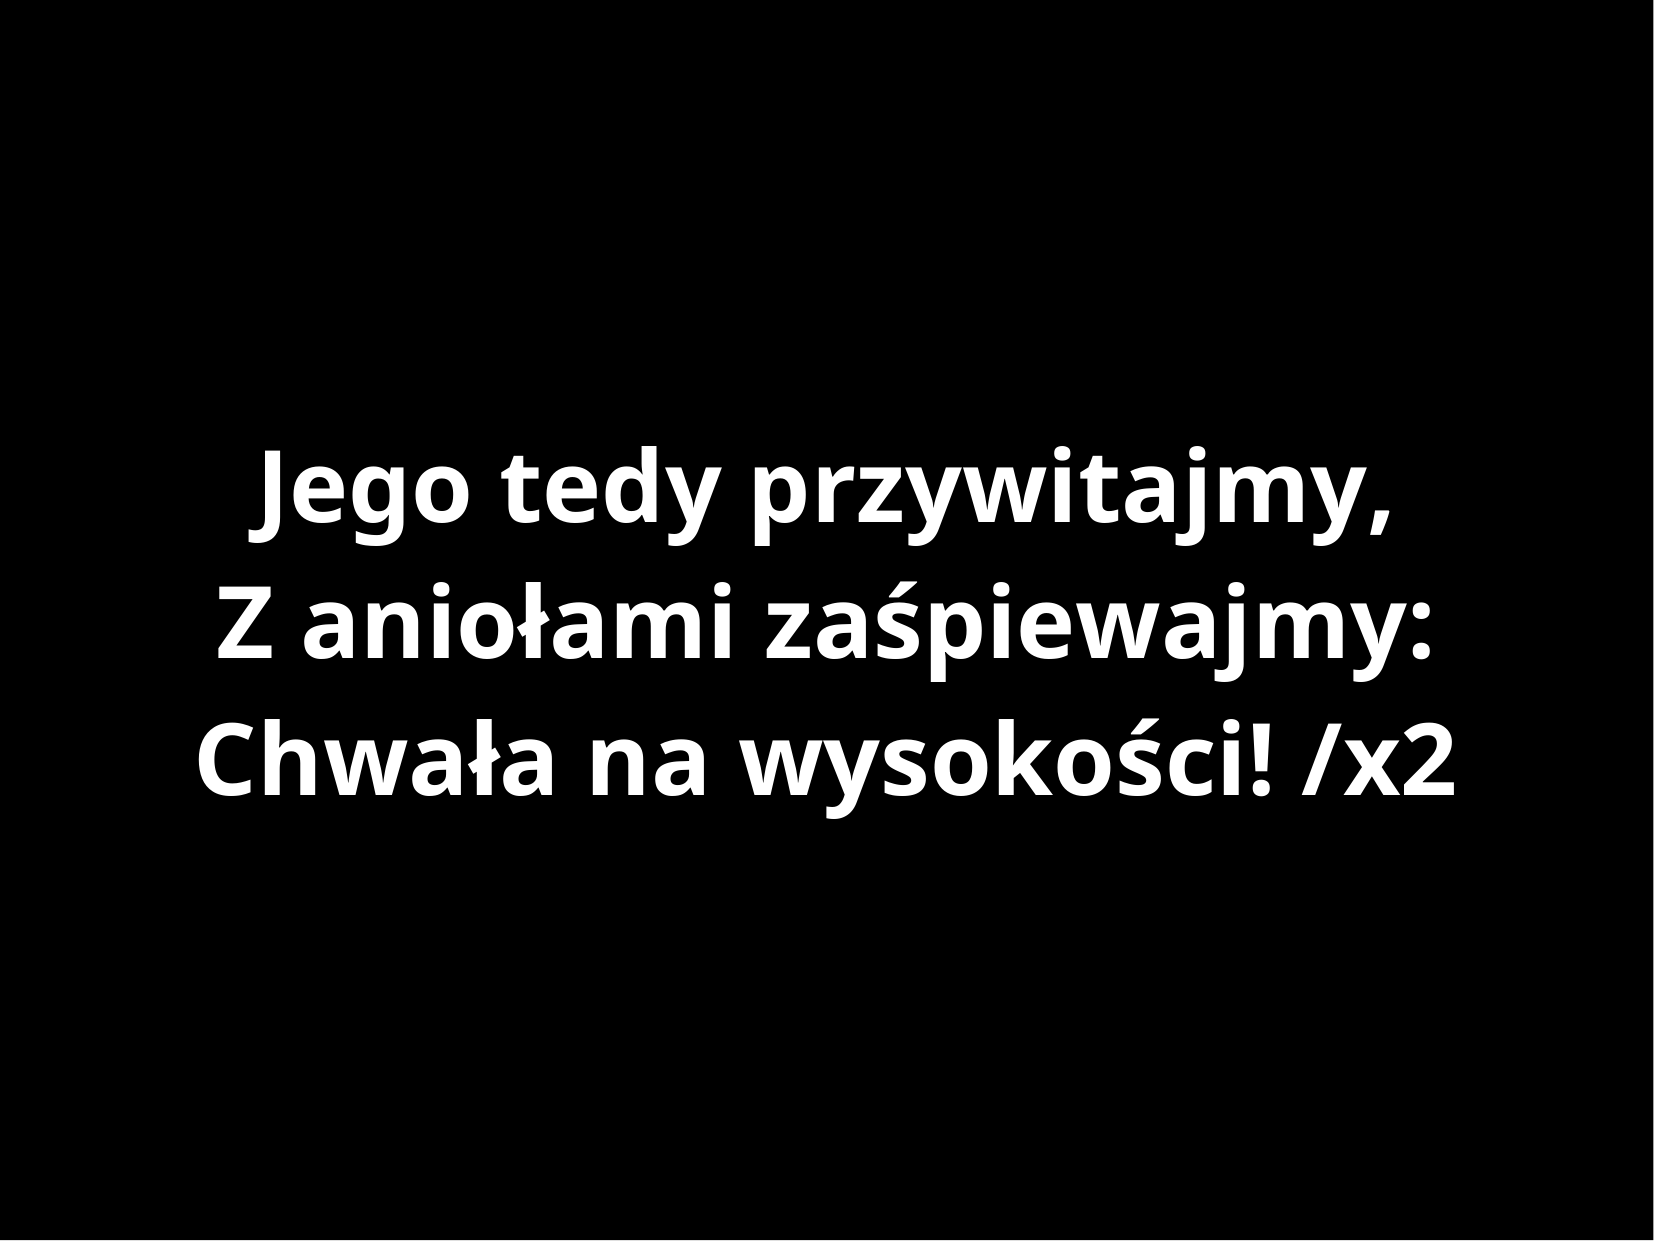

# Jego tedy przywitajmy, Z aniołami zaśpiewajmy: Chwała na wysokości! /x2